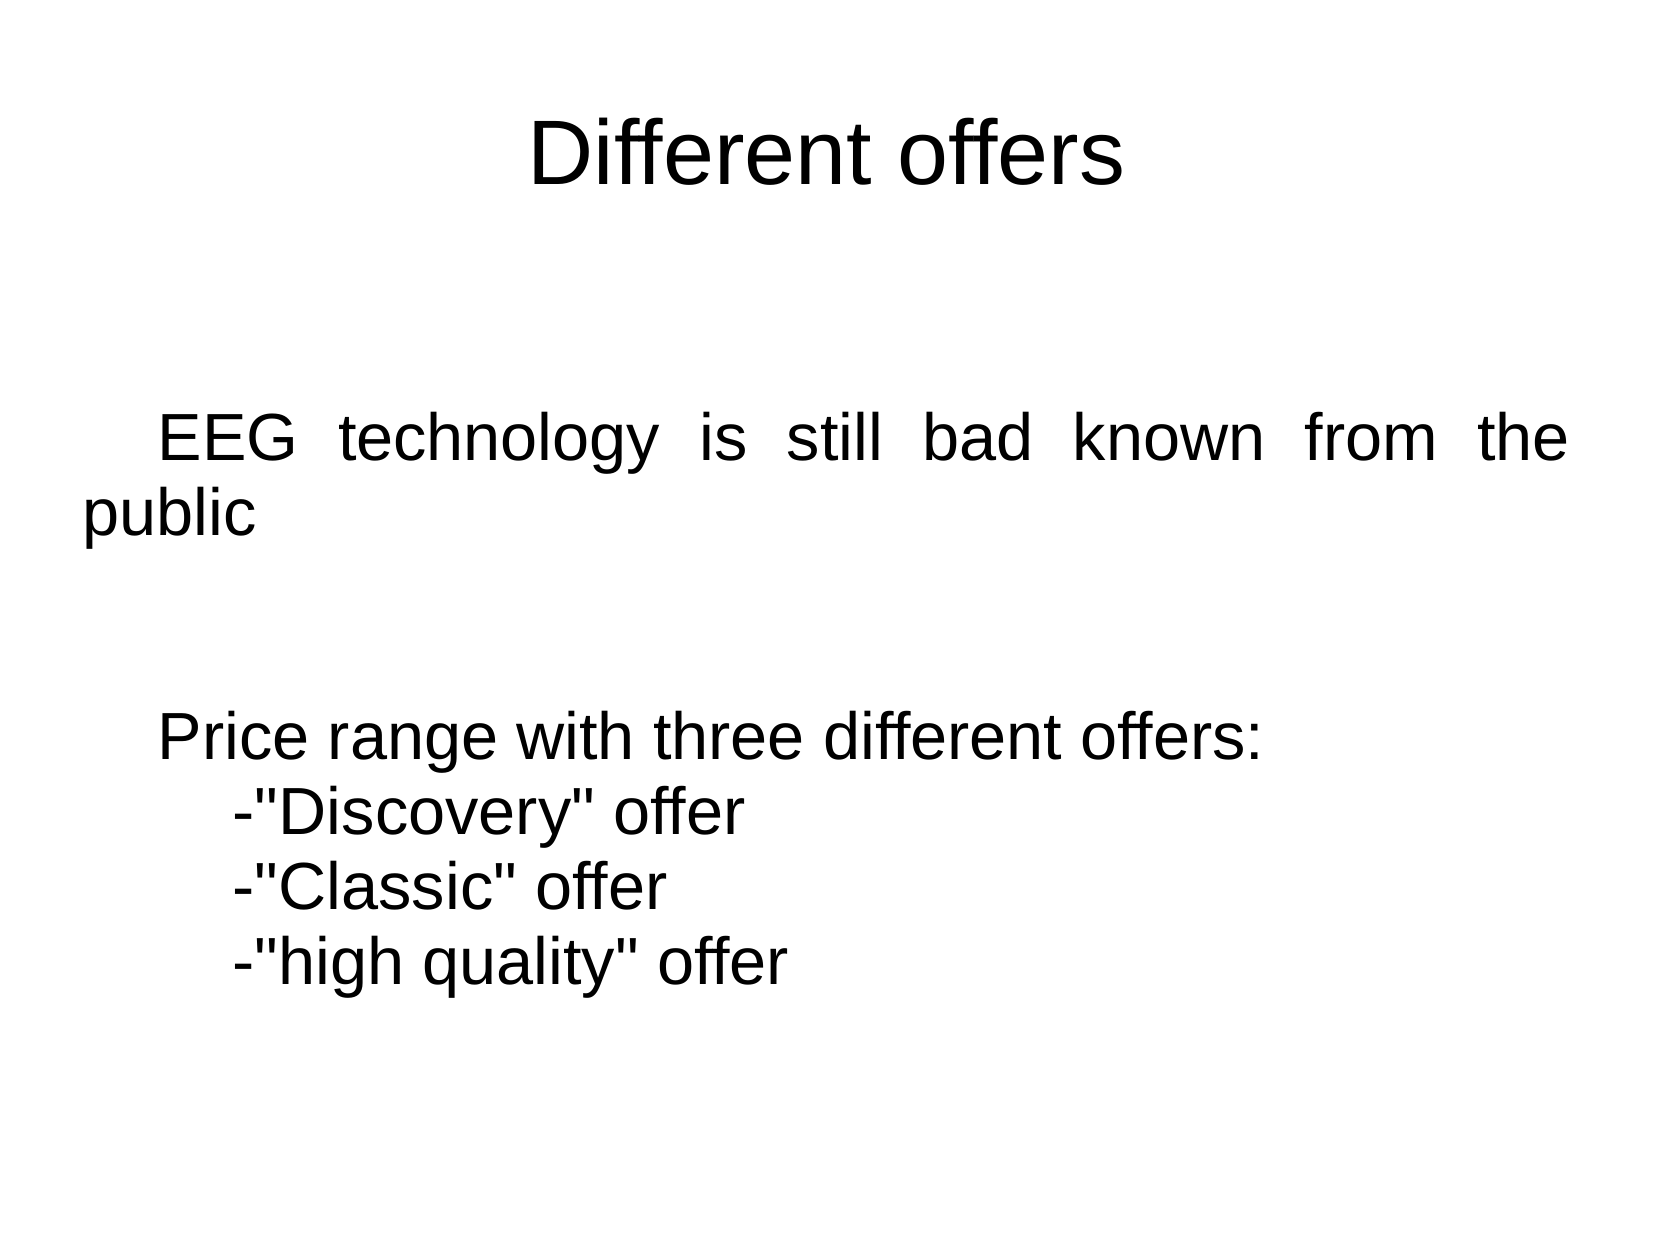

# Different offers
	EEG technology is still bad known from the public
	Price range with three different offers:
		-"Discovery" offer
		-"Classic" offer
		-"high quality" offer